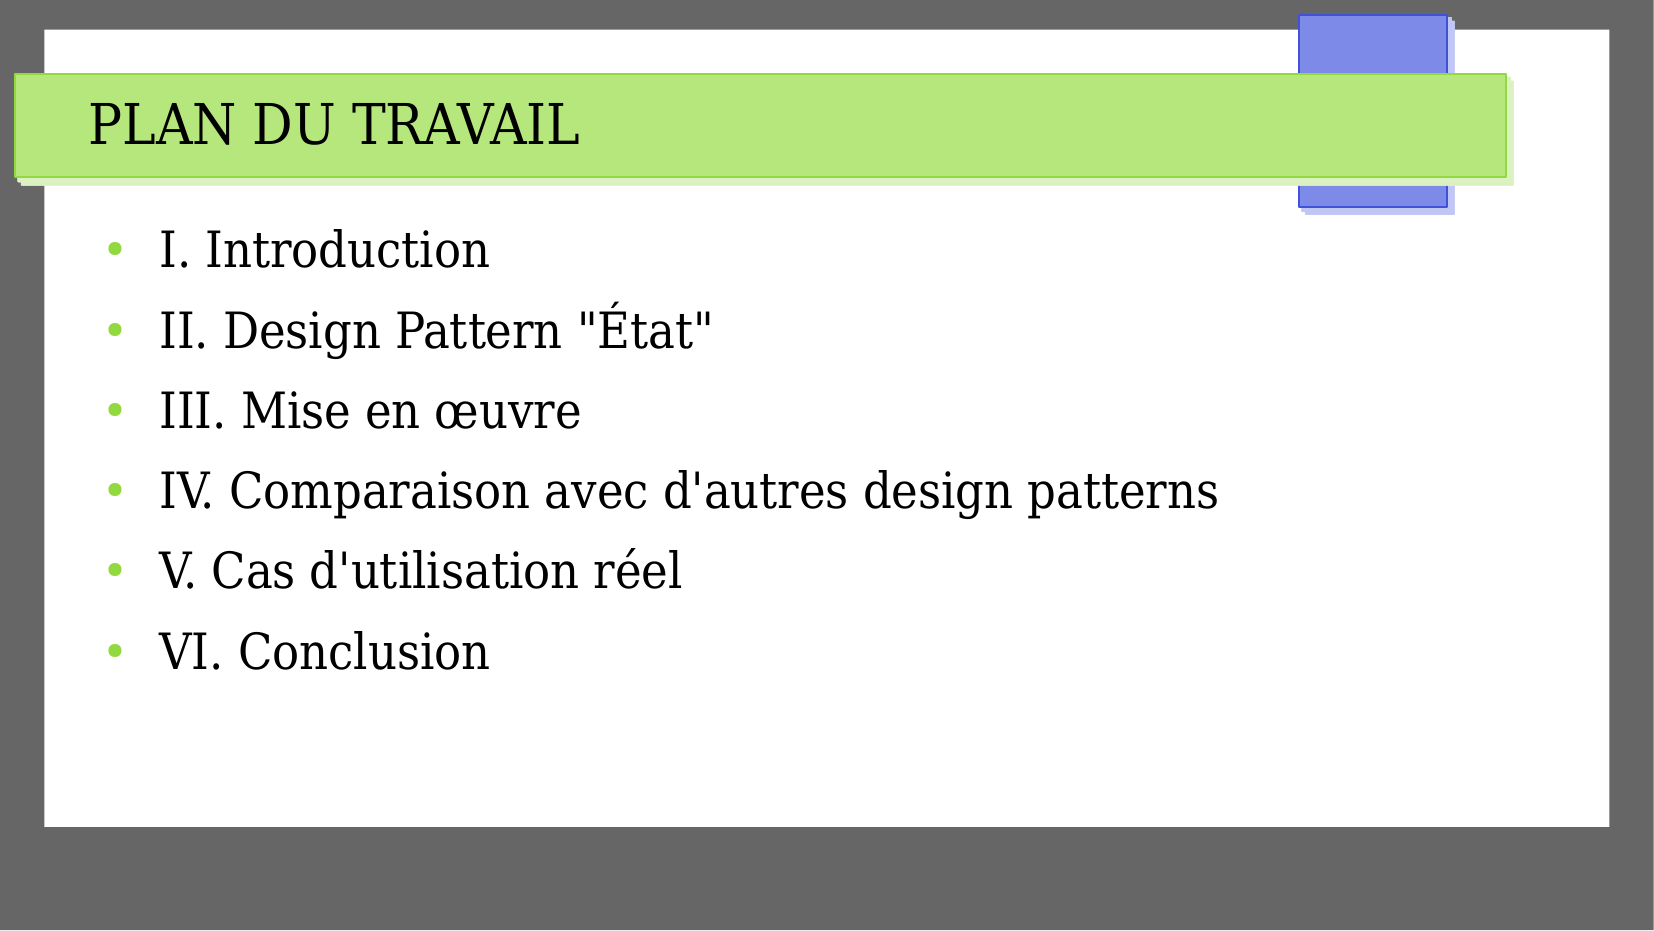

# PLAN DU TRAVAIL
I. Introduction
II. Design Pattern "État"
III. Mise en œuvre
IV. Comparaison avec d'autres design patterns
V. Cas d'utilisation réel
VI. Conclusion